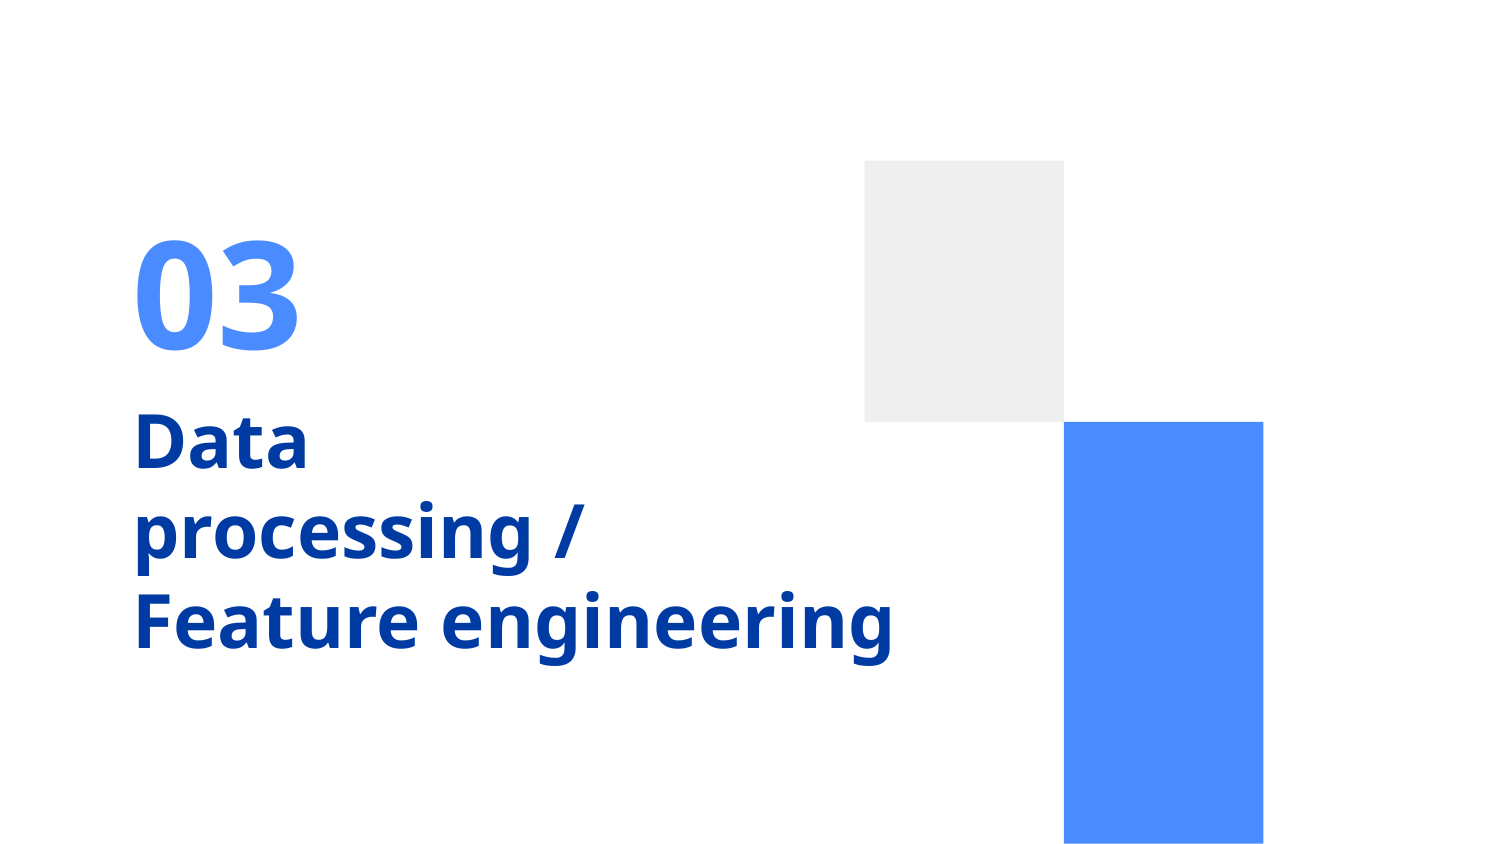

# 03
Data
processing /
Feature engineering